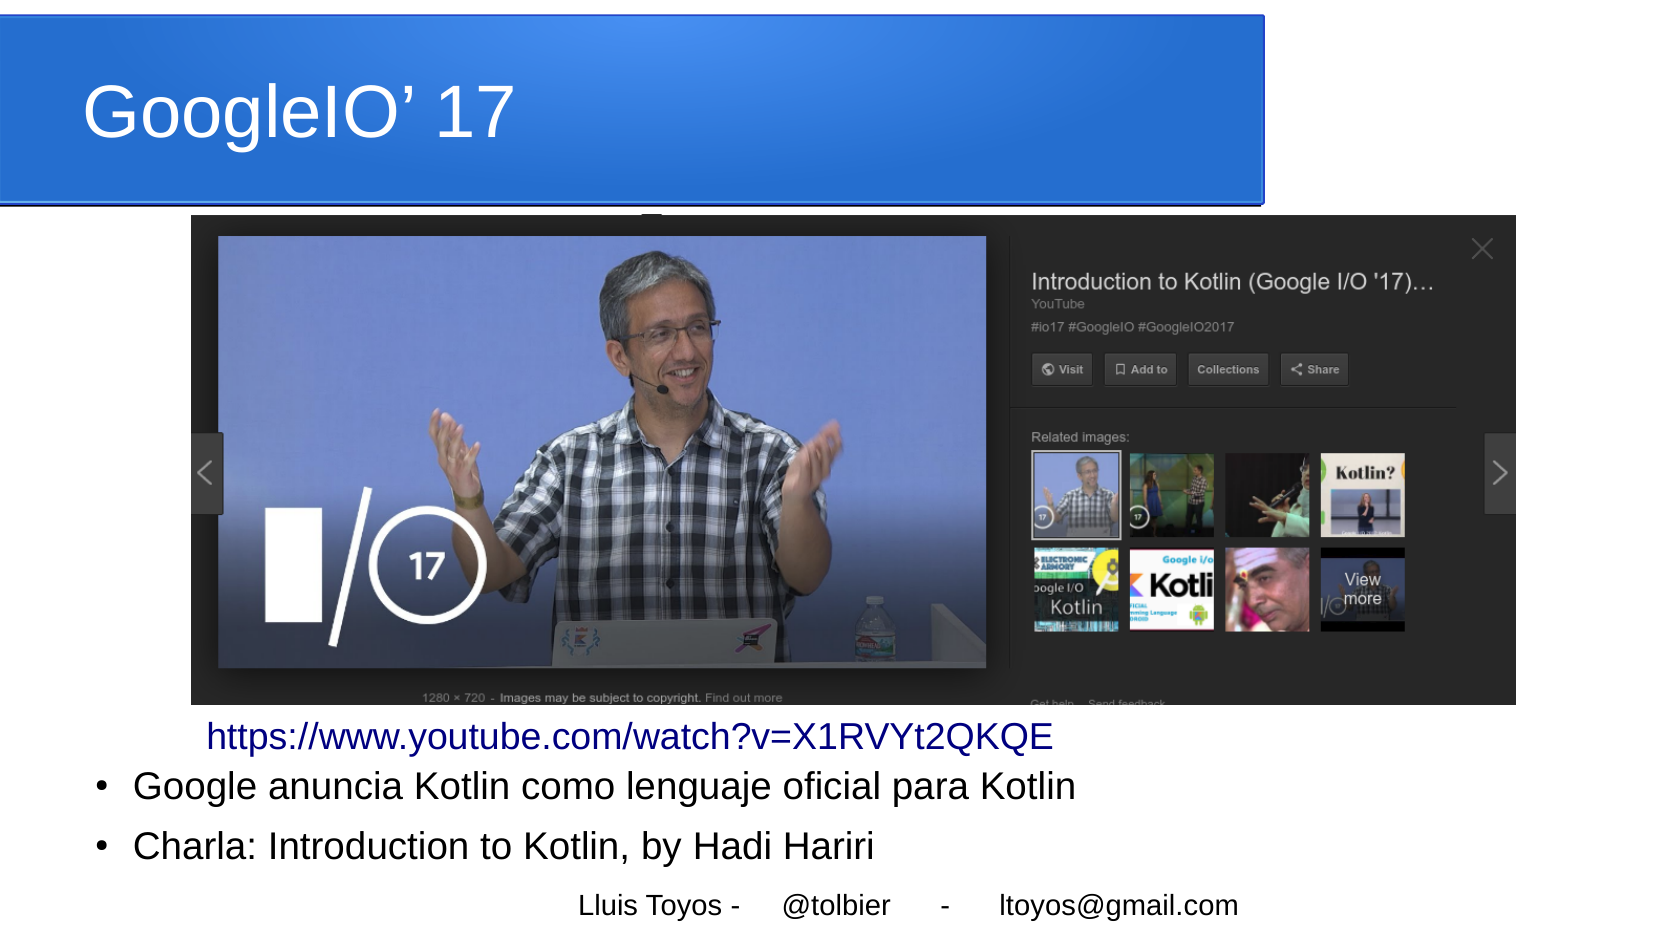

# GoogleIO’ 17
https://www.youtube.com/watch?v=X1RVYt2QKQE
Google anuncia Kotlin como lenguaje oficial para Kotlin
Charla: Introduction to Kotlin, by Hadi Hariri